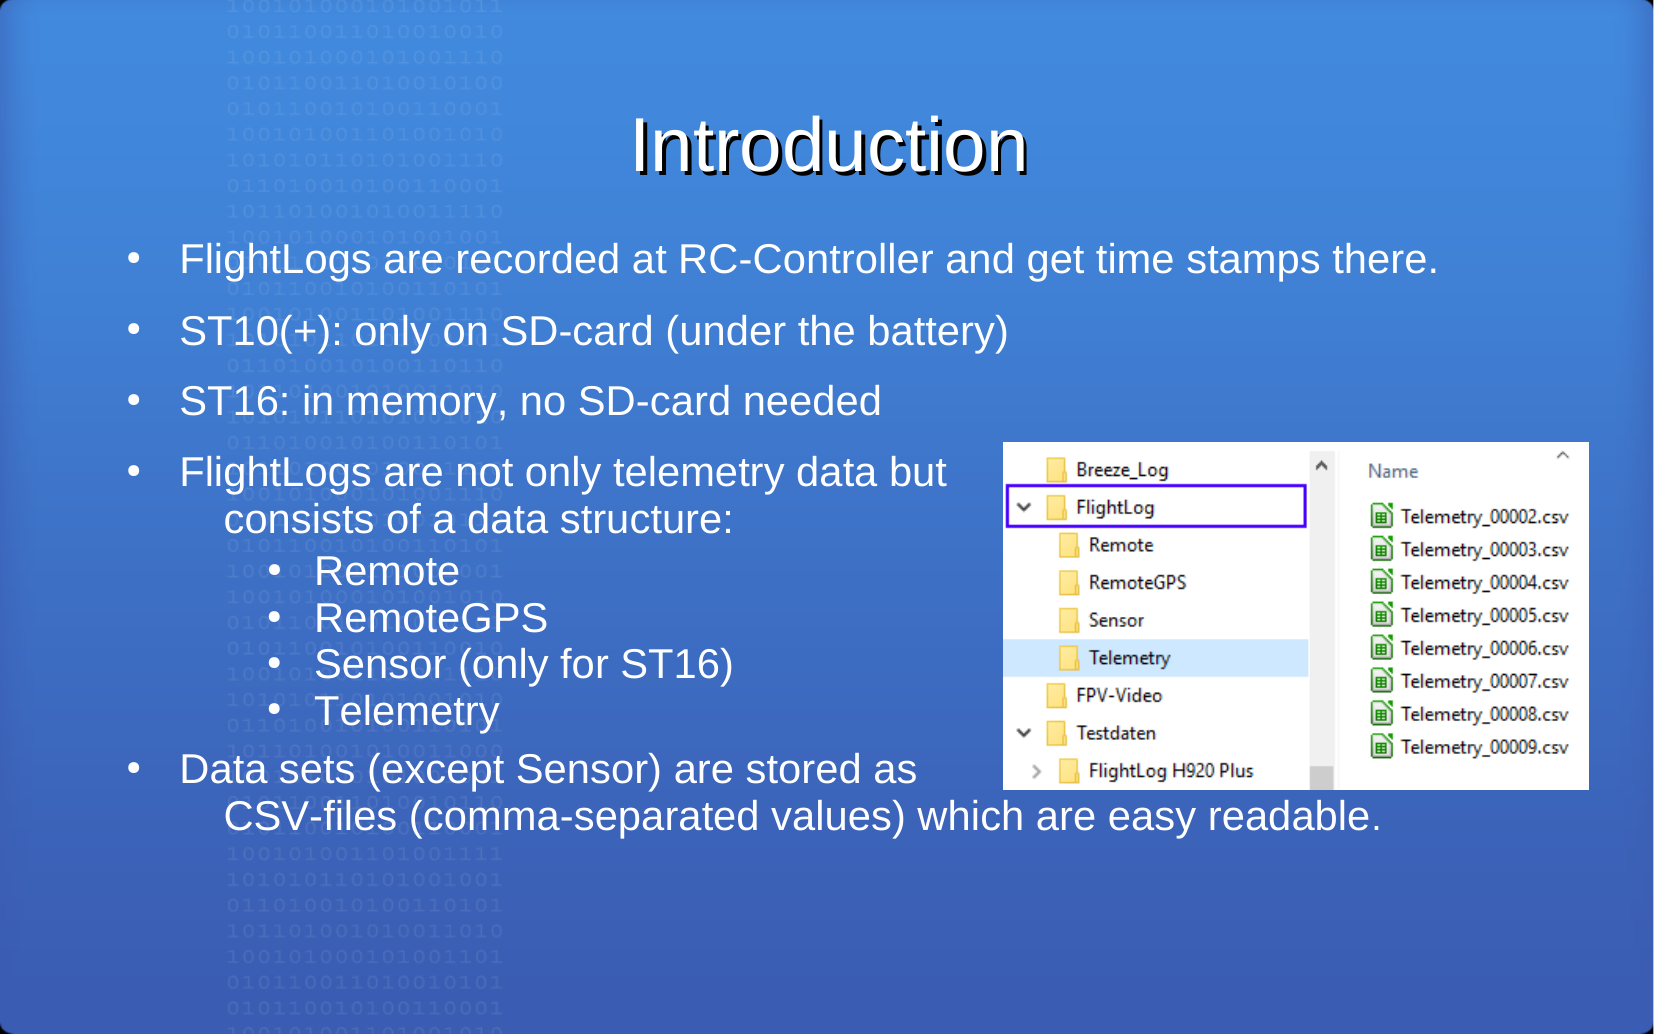

# Introduction
FlightLogs are recorded at RC-Controller and get time stamps there.
ST10(+): only on SD-card (under the battery)
ST16: in memory, no SD-card needed
FlightLogs are not only telemetry data but
consists of a data structure:
Remote
RemoteGPS
Sensor (only for ST16)
Telemetry
Data sets (except Sensor) are stored as
CSV-files (comma-separated values) which are easy readable.